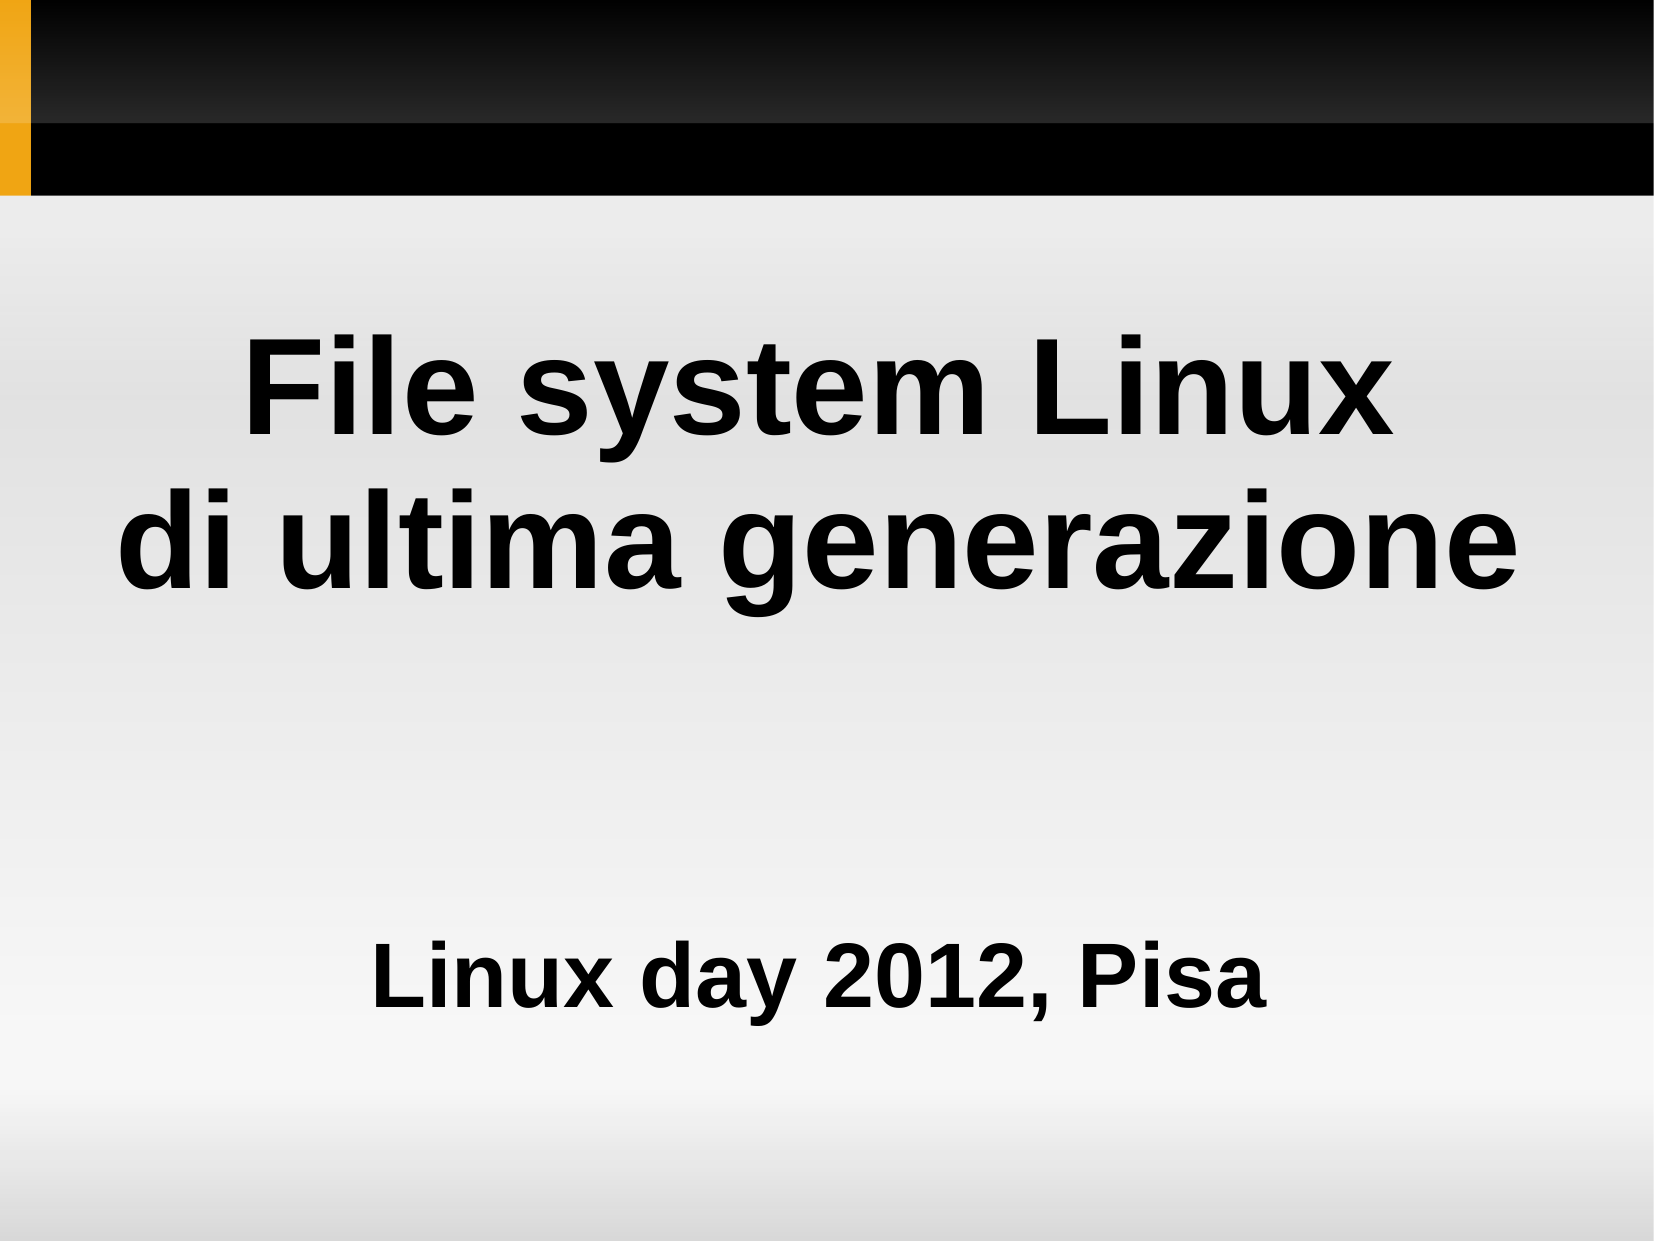

# File system Linux di ultima generazione Linux day 2012, Pisa